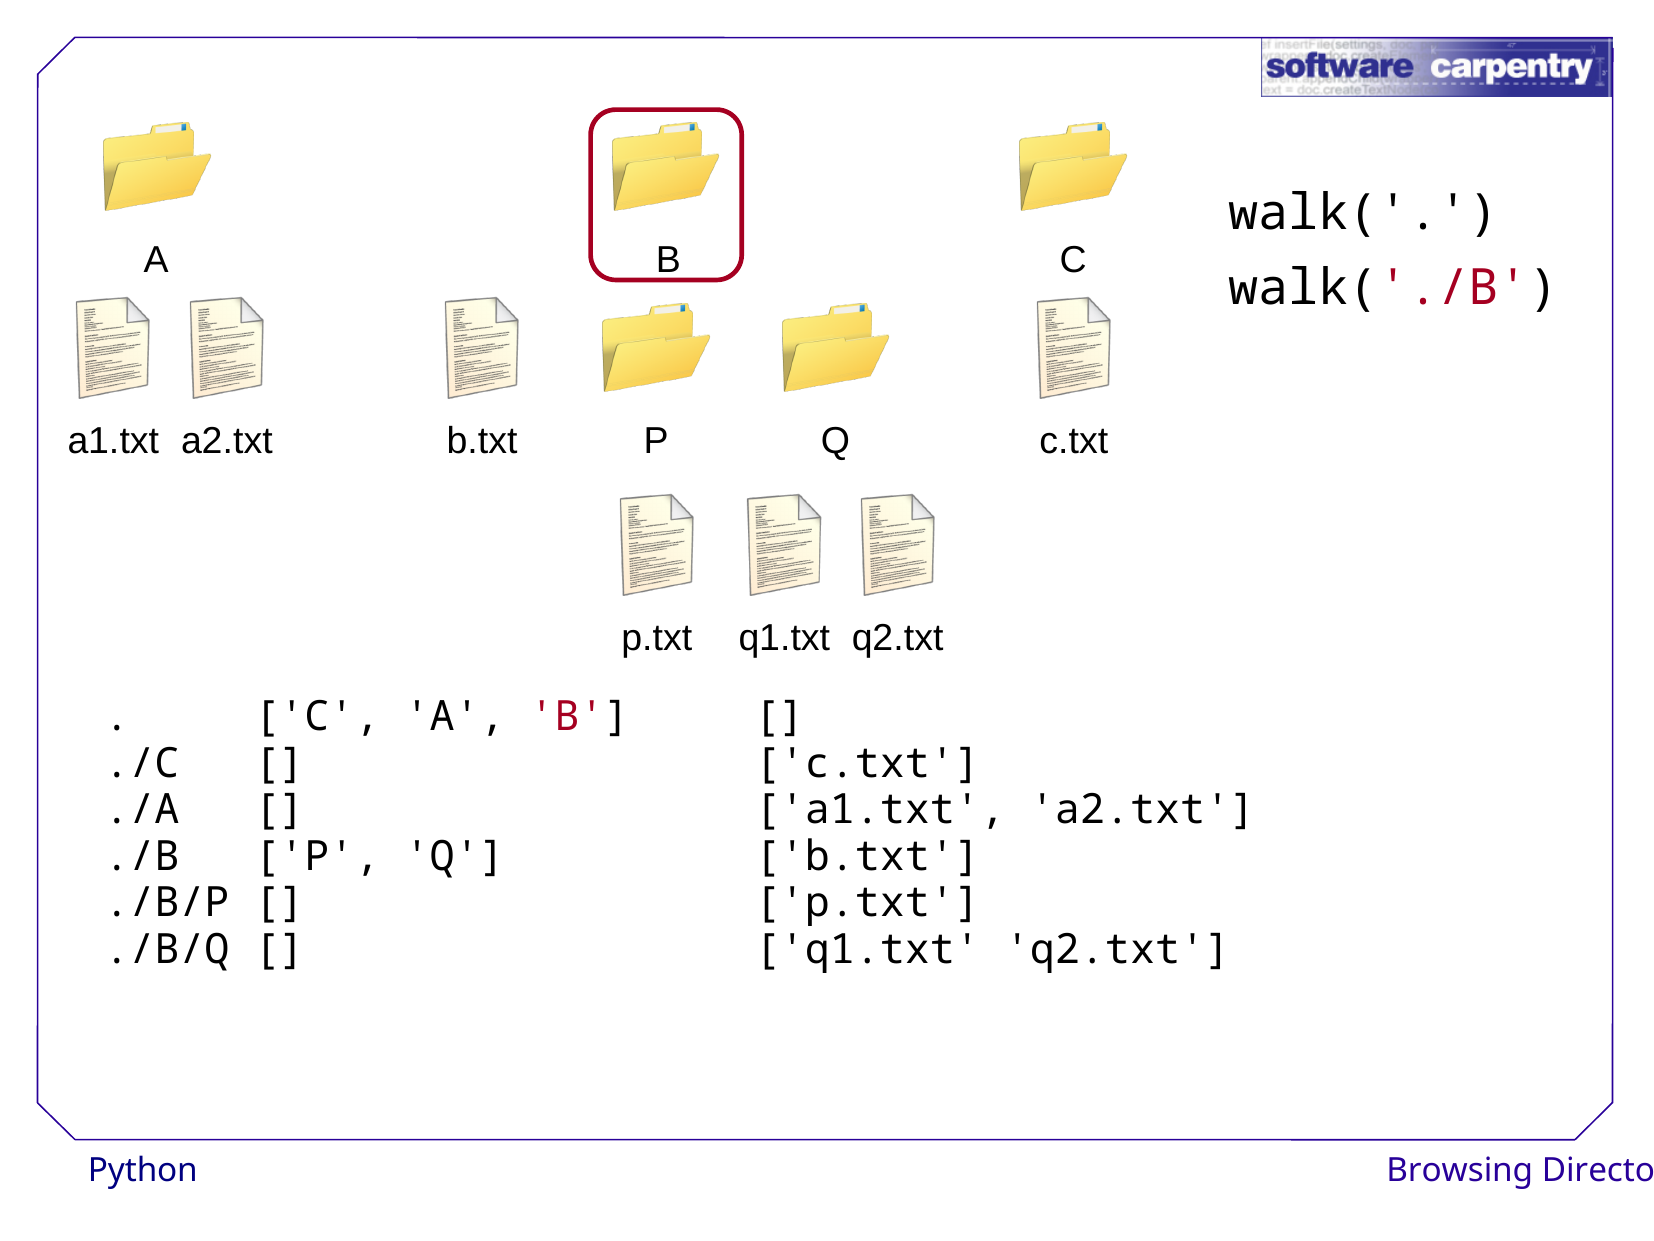

A
B
C
walk('.')
walk('./B')
Q
P
a1.txt
a2.txt
b.txt
c.txt
p.txt
q1.txt
q2.txt
. ['C', 'A', 'B'] []
./C [] ['c.txt']
./A [] ['a1.txt', 'a2.txt']
./B ['P', 'Q'] ['b.txt']
./B/P [] ['p.txt']
./B/Q [] ['q1.txt' 'q2.txt']